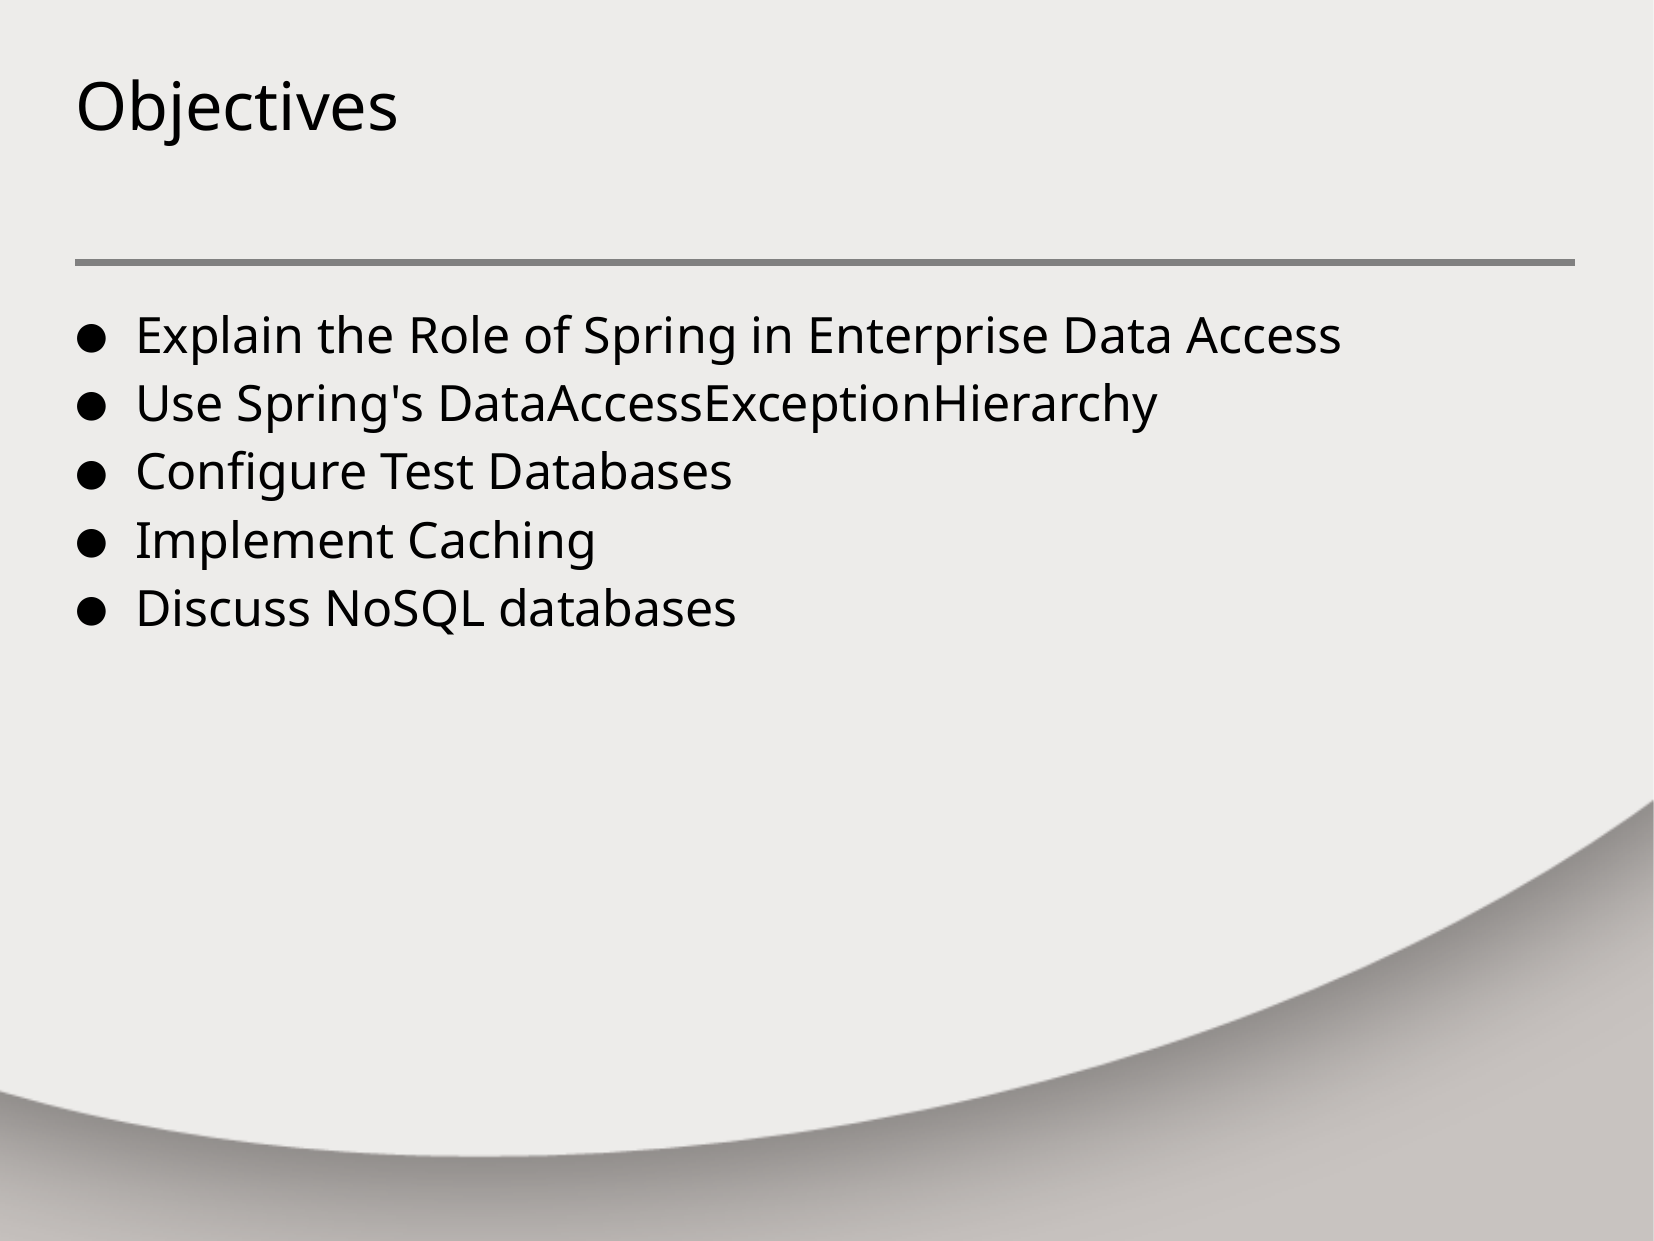

# Objectives
Explain the Role of Spring in Enterprise Data Access
Use Spring's DataAccessExceptionHierarchy
Configure Test Databases
Implement Caching
Discuss NoSQL databases